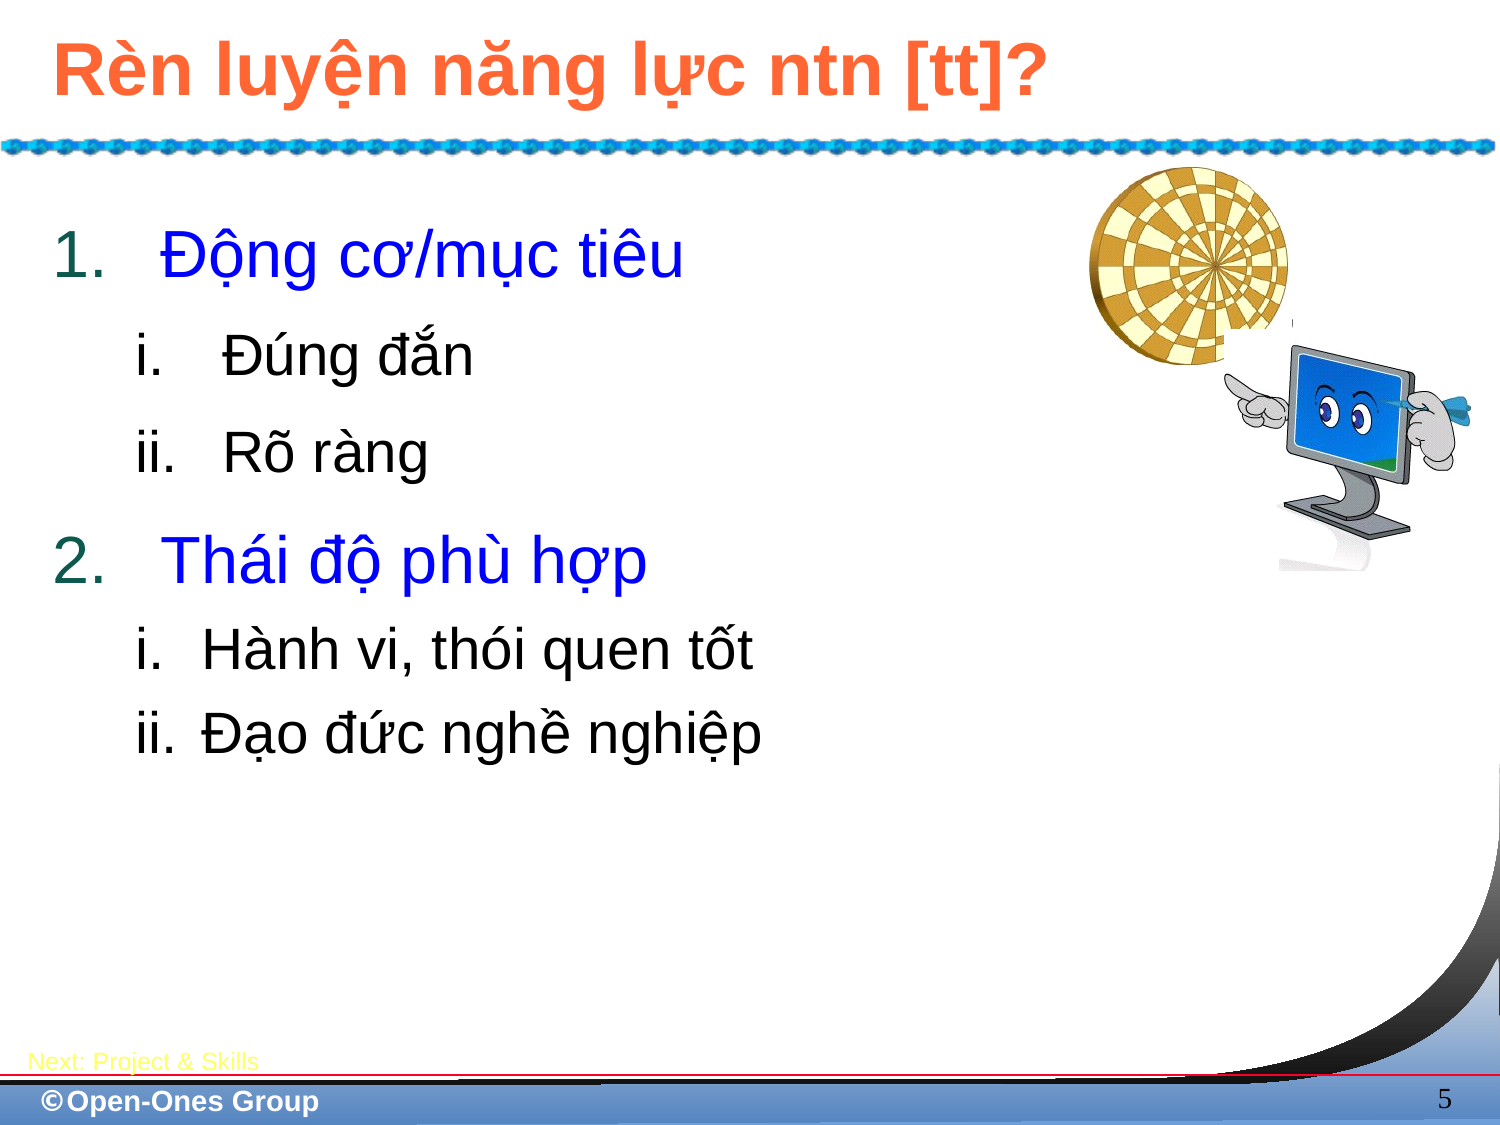

Rèn luyện năng lực ntn [tt]?
# Động cơ/mục tiêu
Đúng đắn
Rõ ràng
Thái độ phù hợp
Hành vi, thói quen tốt
Đạo đức nghề nghiệp
Next: Project & Skills
5